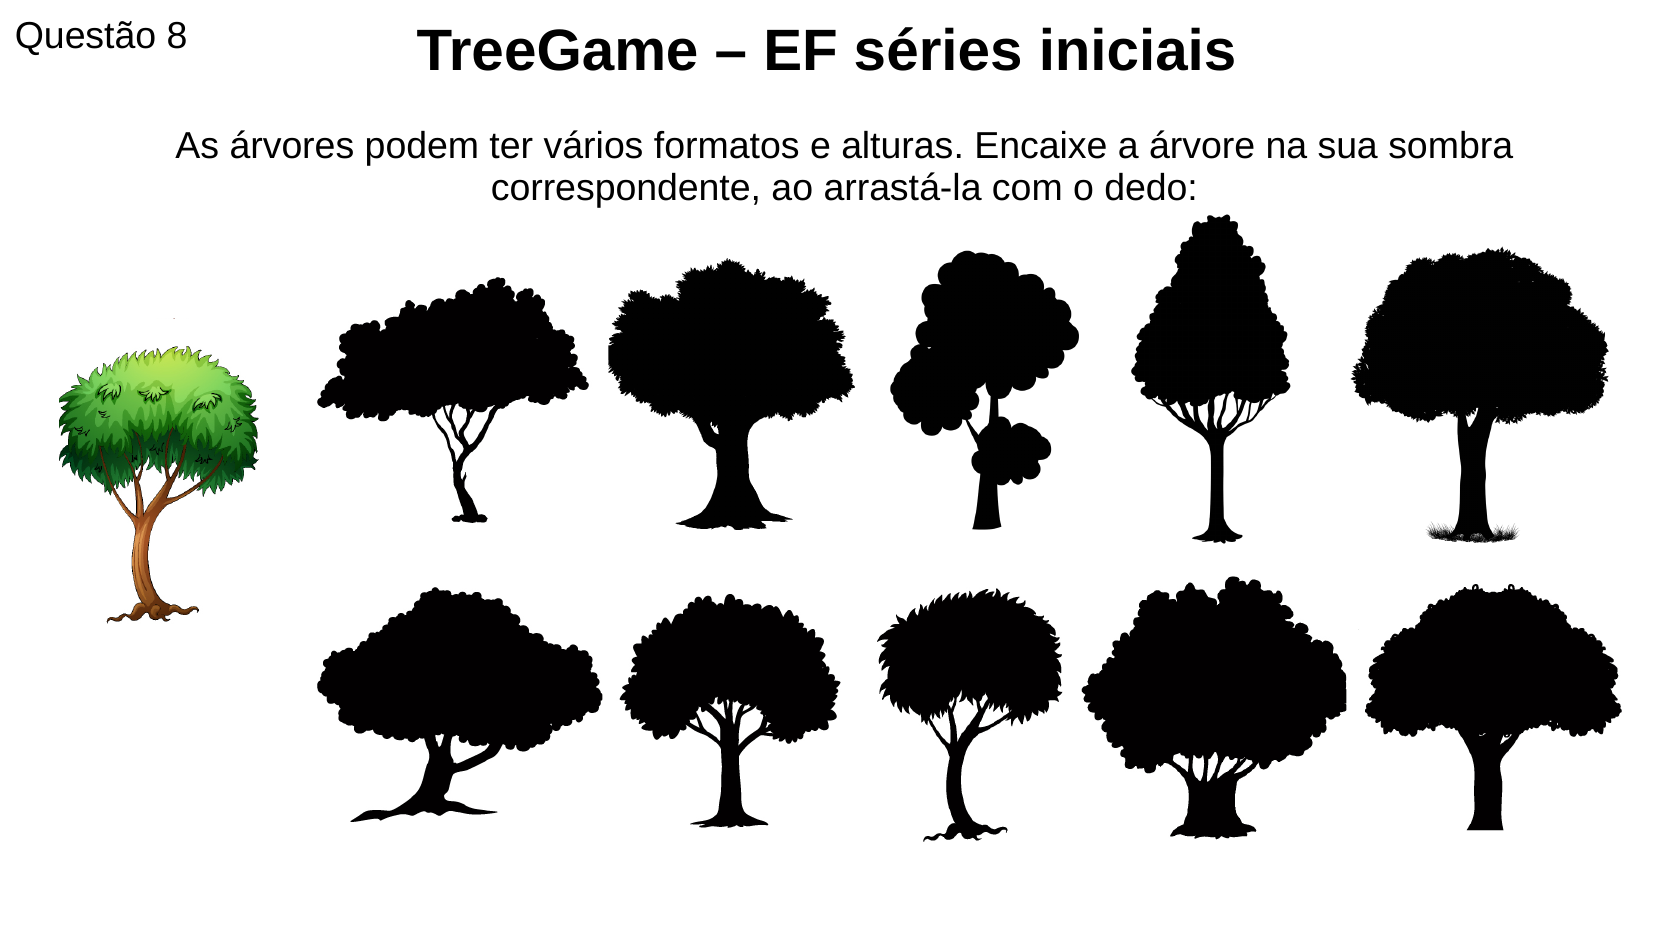

# TreeGame – EF séries iniciais
Questão 8
As árvores podem ter vários formatos e alturas. Encaixe a árvore na sua sombra correspondente, ao arrastá-la com o dedo: